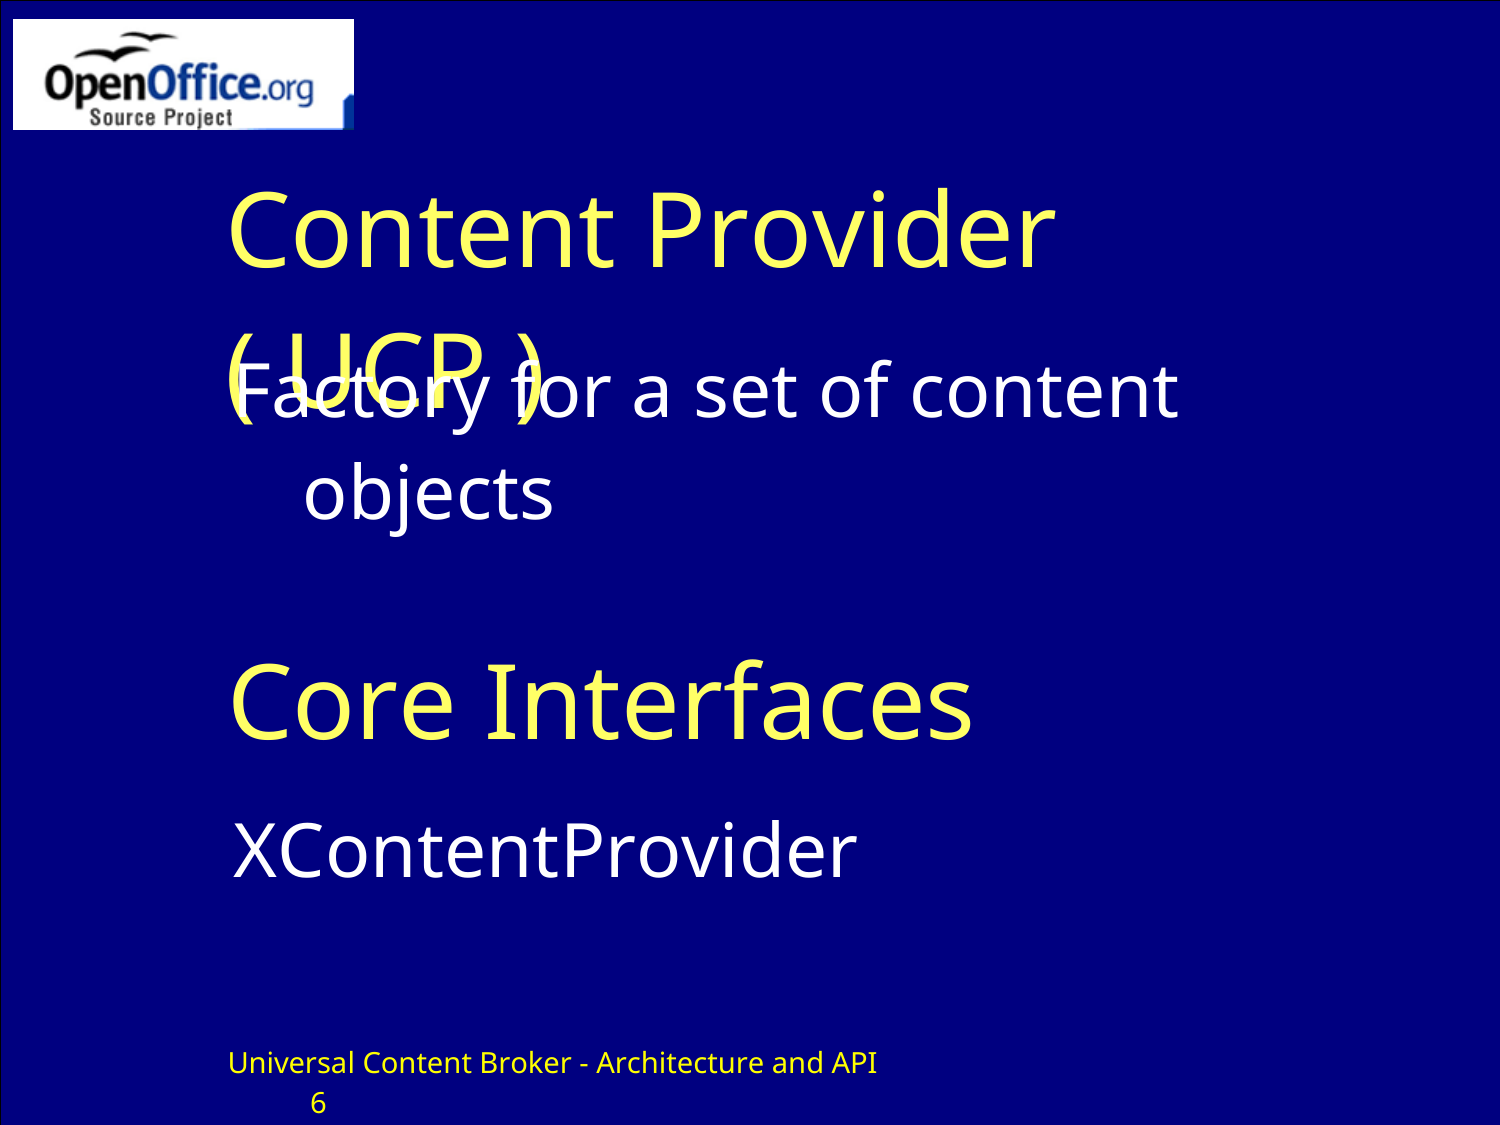

# Content Provider ( UCP )
Factory for a set of content objects
Core Interfaces
XContentProvider